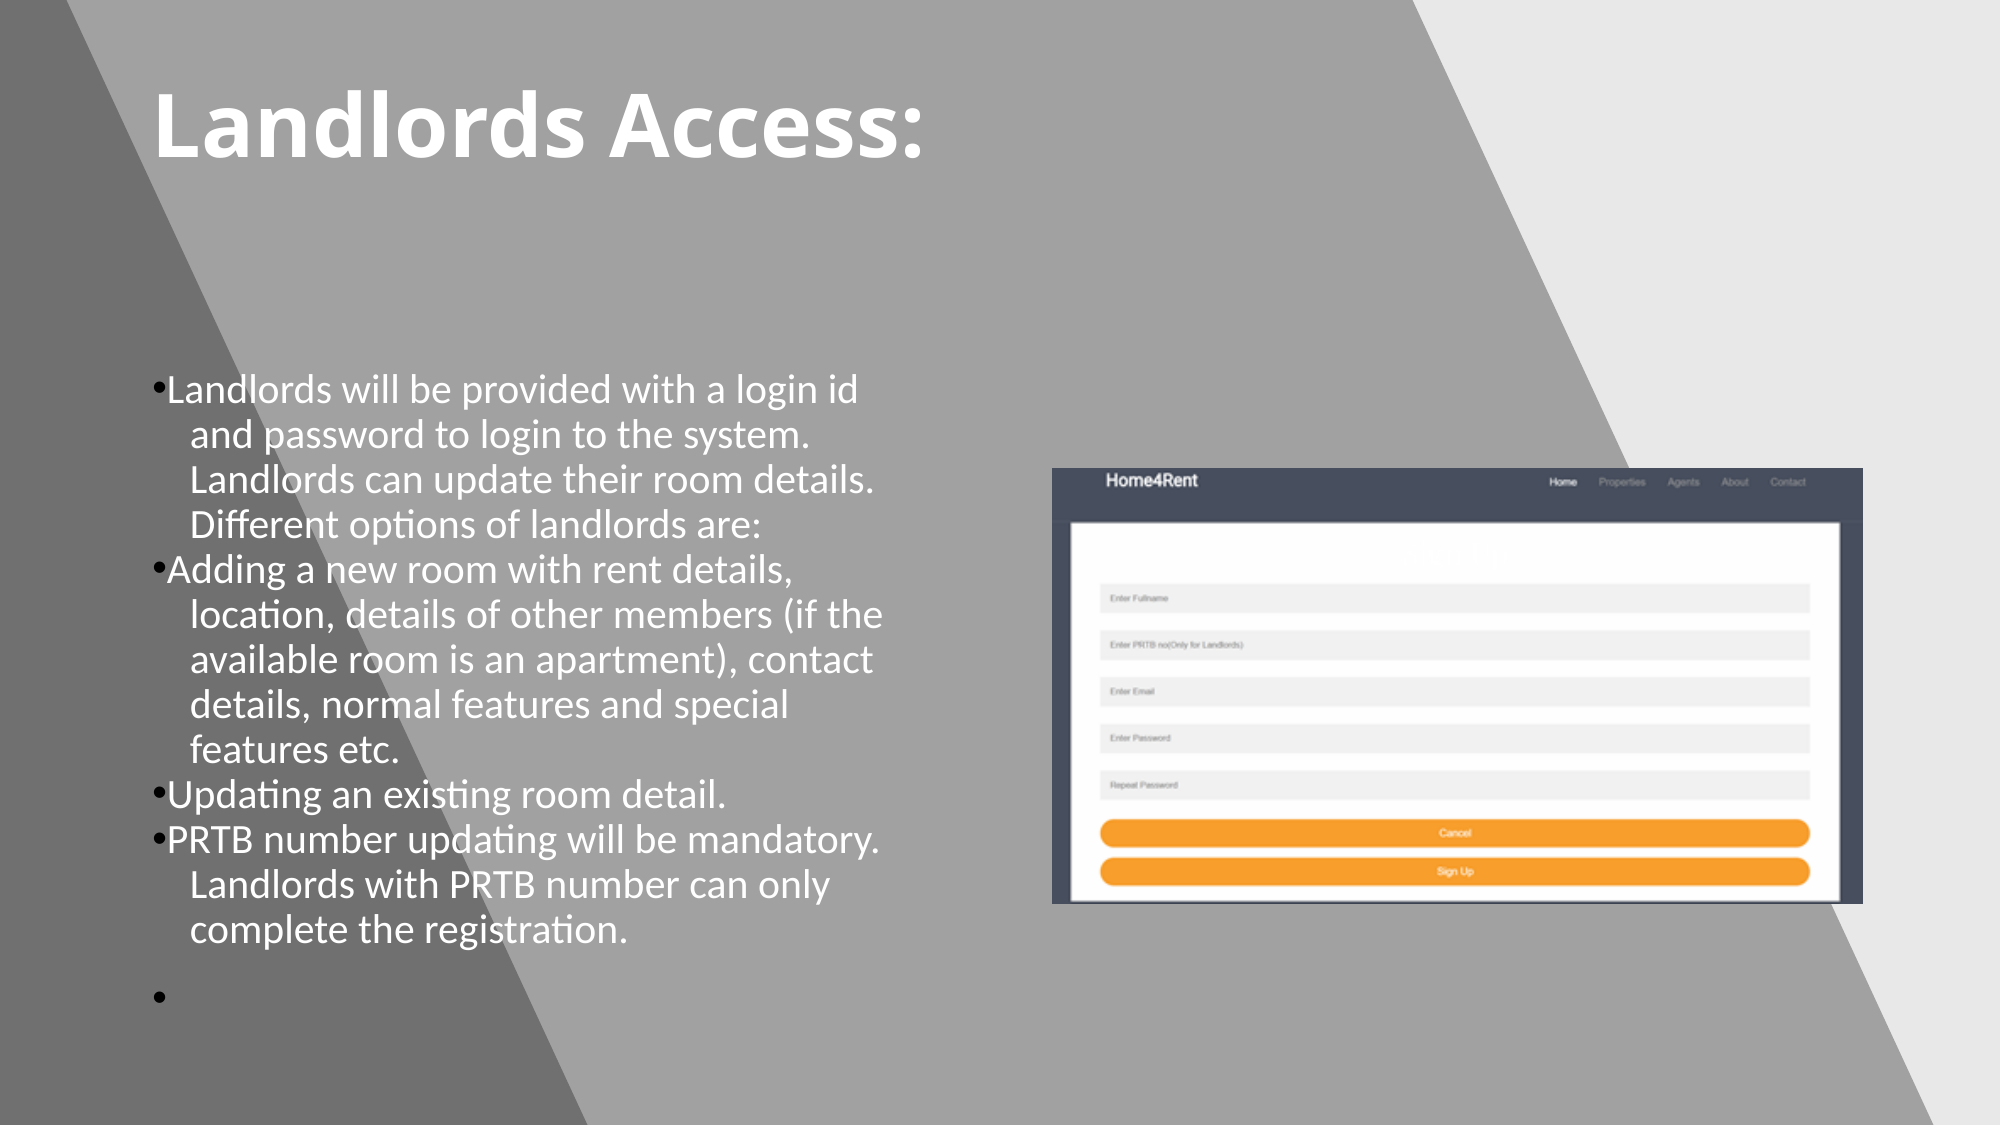

# Landlords Access:
Landlords will be provided with a login id and password to login to the system. Landlords can update their room details. Different options of landlords are:
Adding a new room with rent details, location, details of other members (if the available room is an apartment), contact details, normal features and special features etc.
Updating an existing room detail.
PRTB number updating will be mandatory. Landlords with PRTB number can only complete the registration.